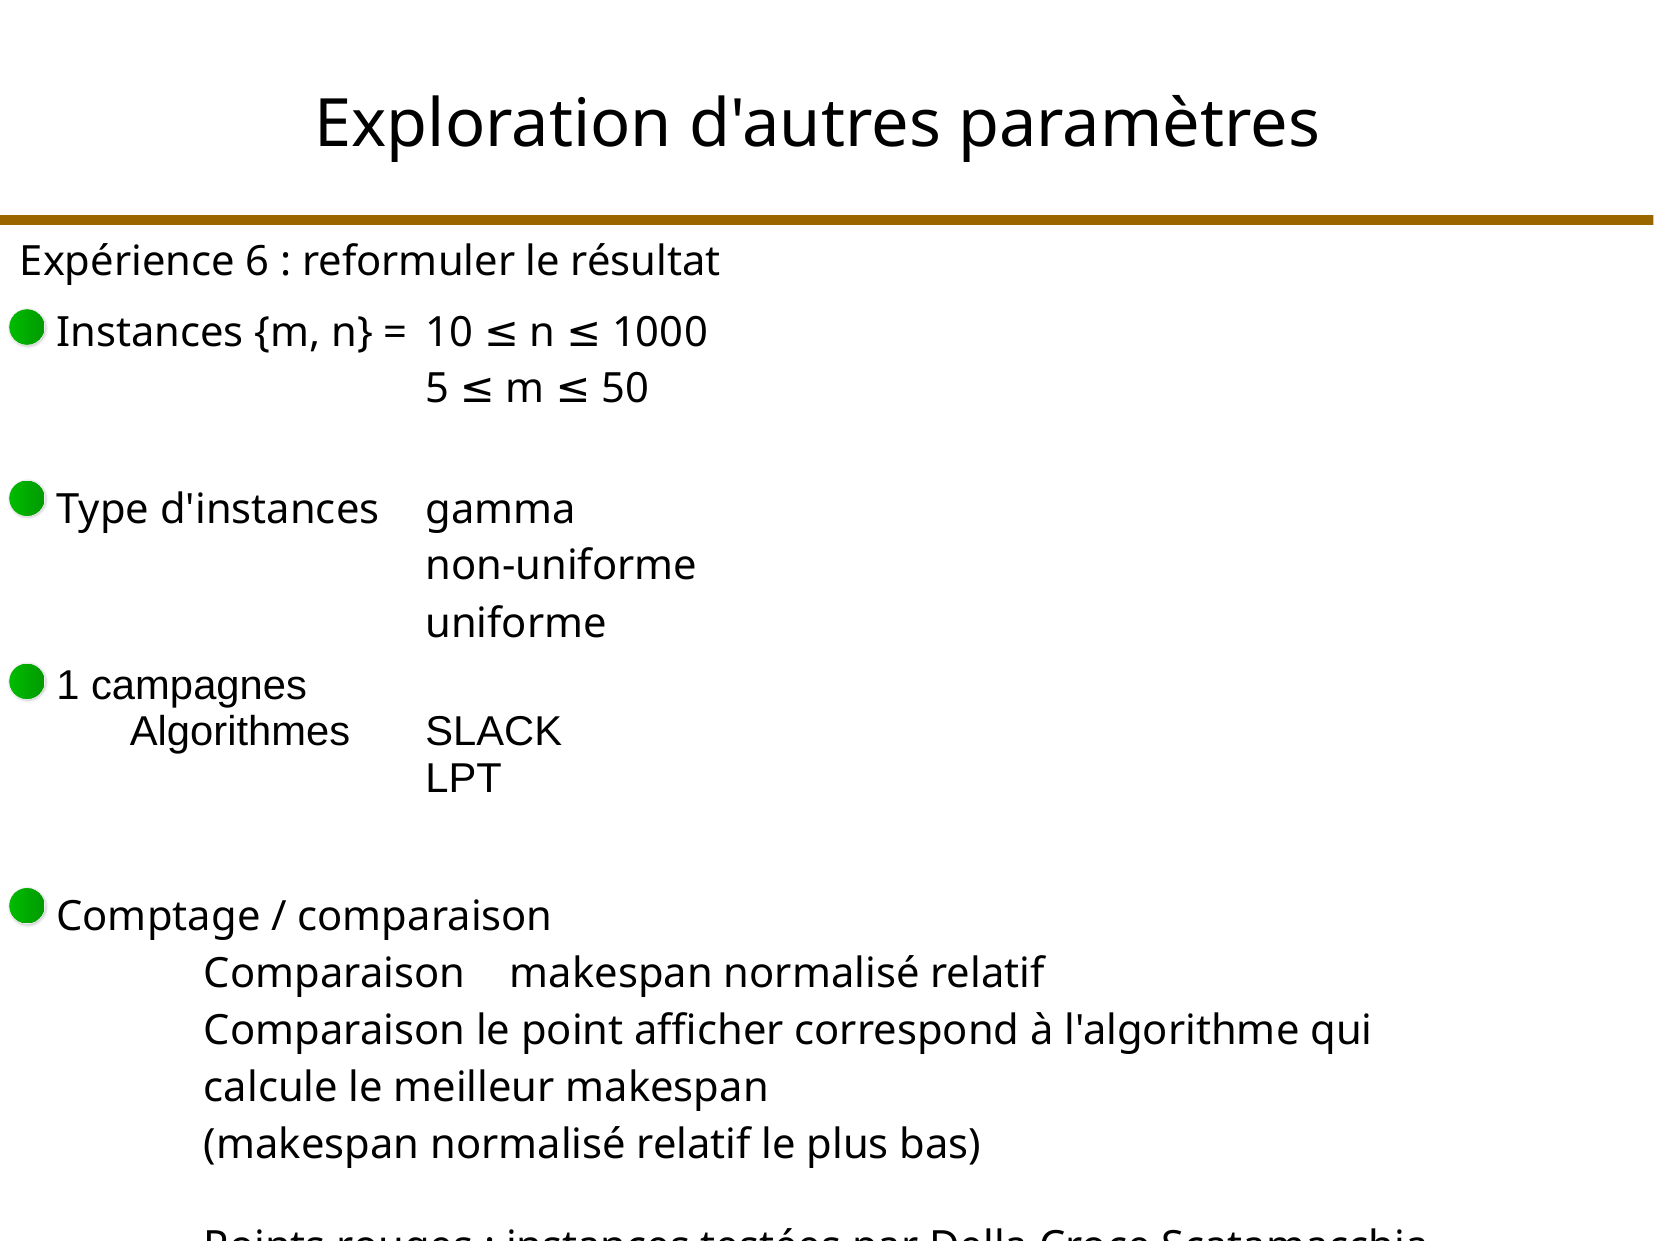

# Exploration d'autres paramètres
Expérience 6 : reformuler le résultat
Instances {m, n} = 	10 ≤ n ≤ 1000
					5 ≤ m ≤ 50
Type d'instances 	gamma
					non-uniforme
					uniforme
1 campagnes
	Algorithmes 	SLACK
					LPT
Comptage / comparaison
		Comparaison 	 makespan normalisé relatif
		Comparaison le point afficher correspond à l'algorithme qui 				calcule le meilleur makespan
		(makespan normalisé relatif le plus bas)
		Points rouges : instances testées par Della Croce Scatamacchia